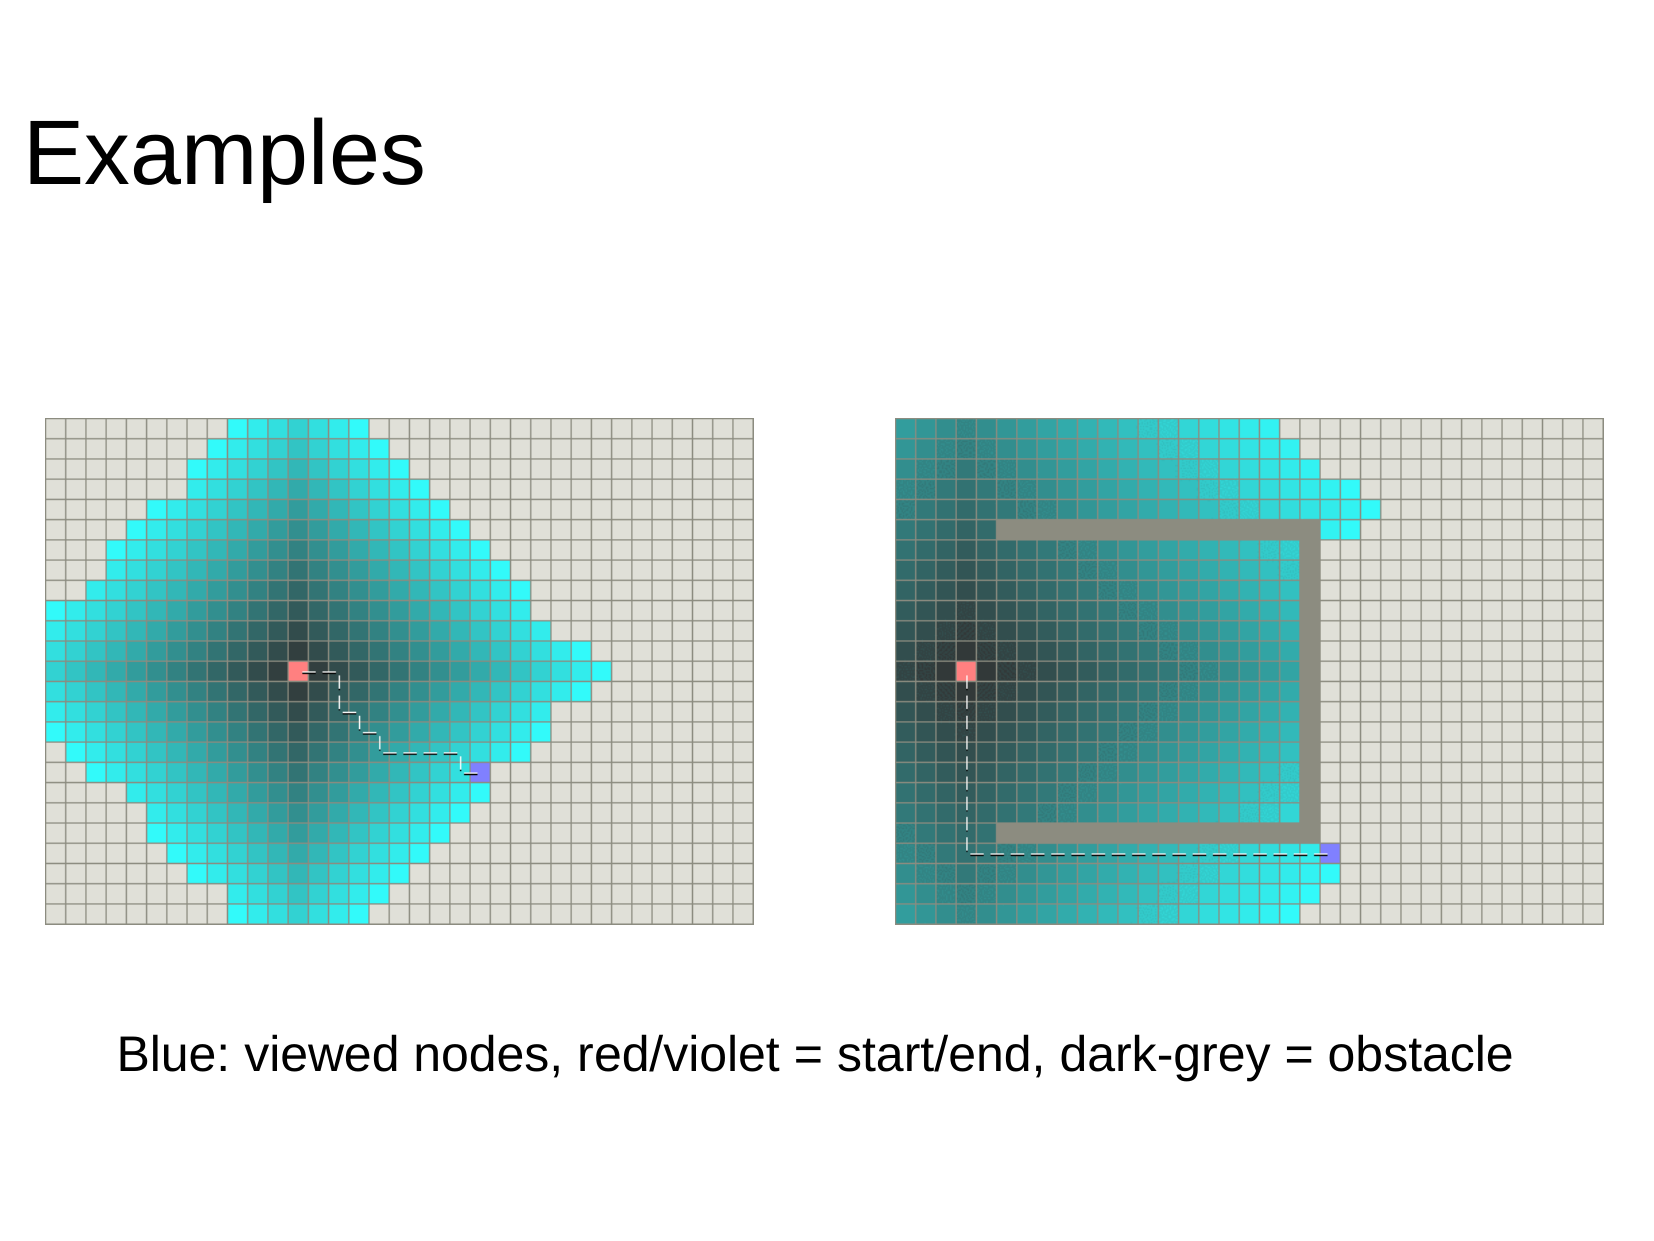

# Examples
Blue: viewed nodes, red/violet = start/end, dark-grey = obstacle